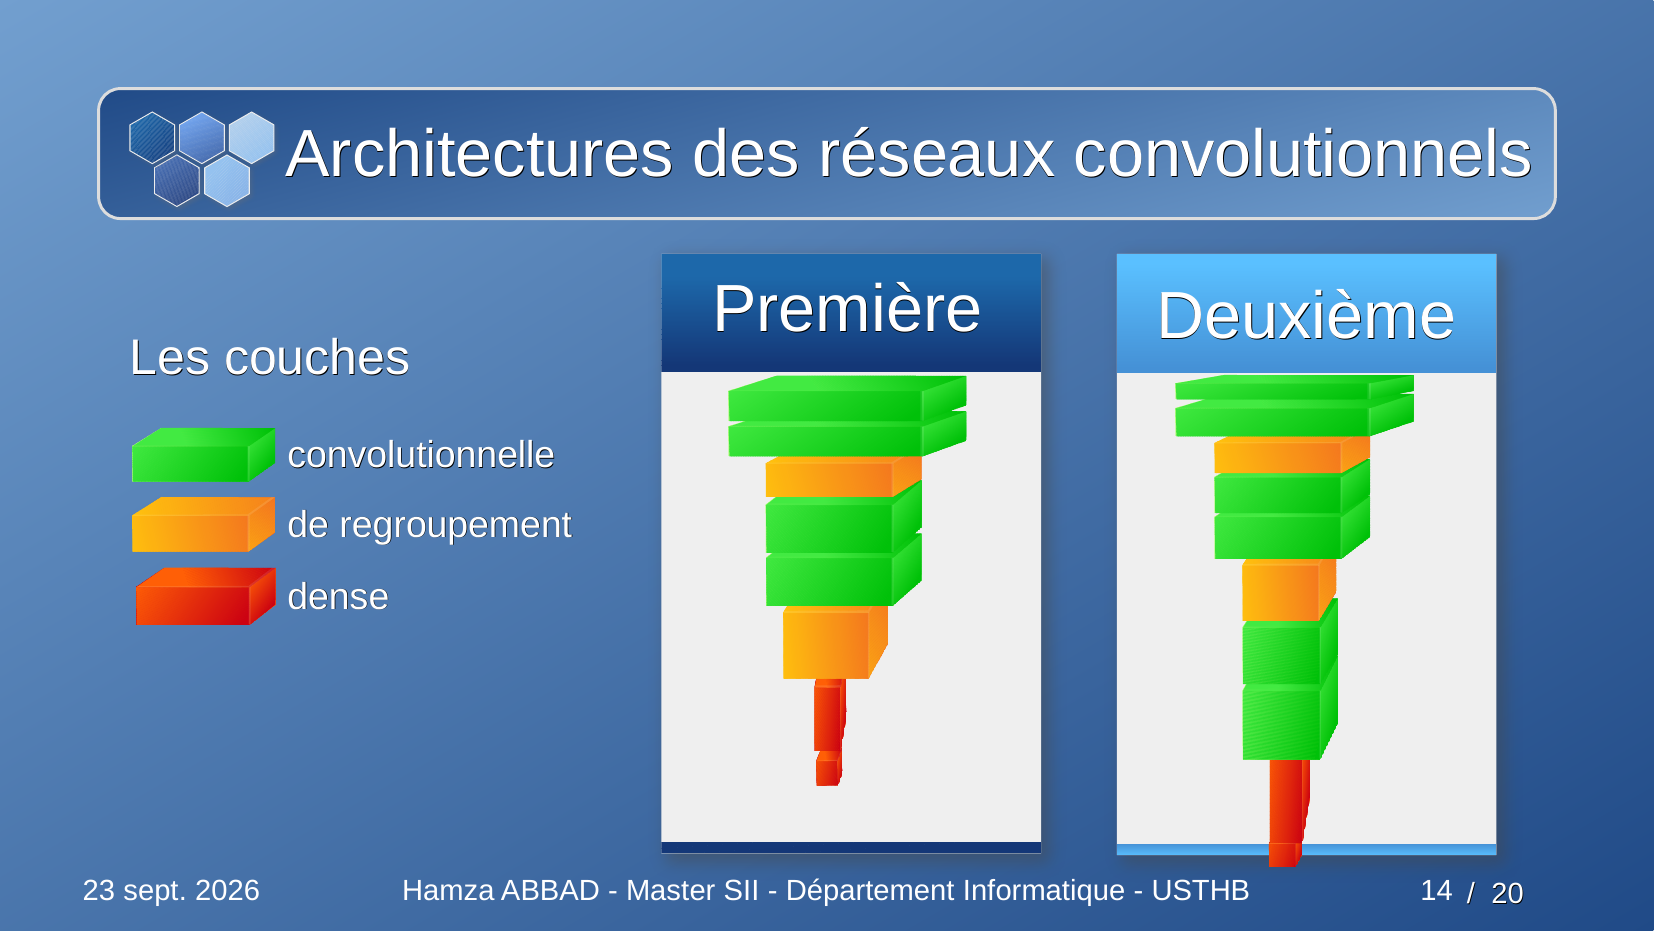

Architectures des réseaux convolutionnels
Première
Deuxième
Les couches
convolutionnelle
de regroupement
dense
Hamza ABBAD - Master SII - Département Informatique - USTHB
14